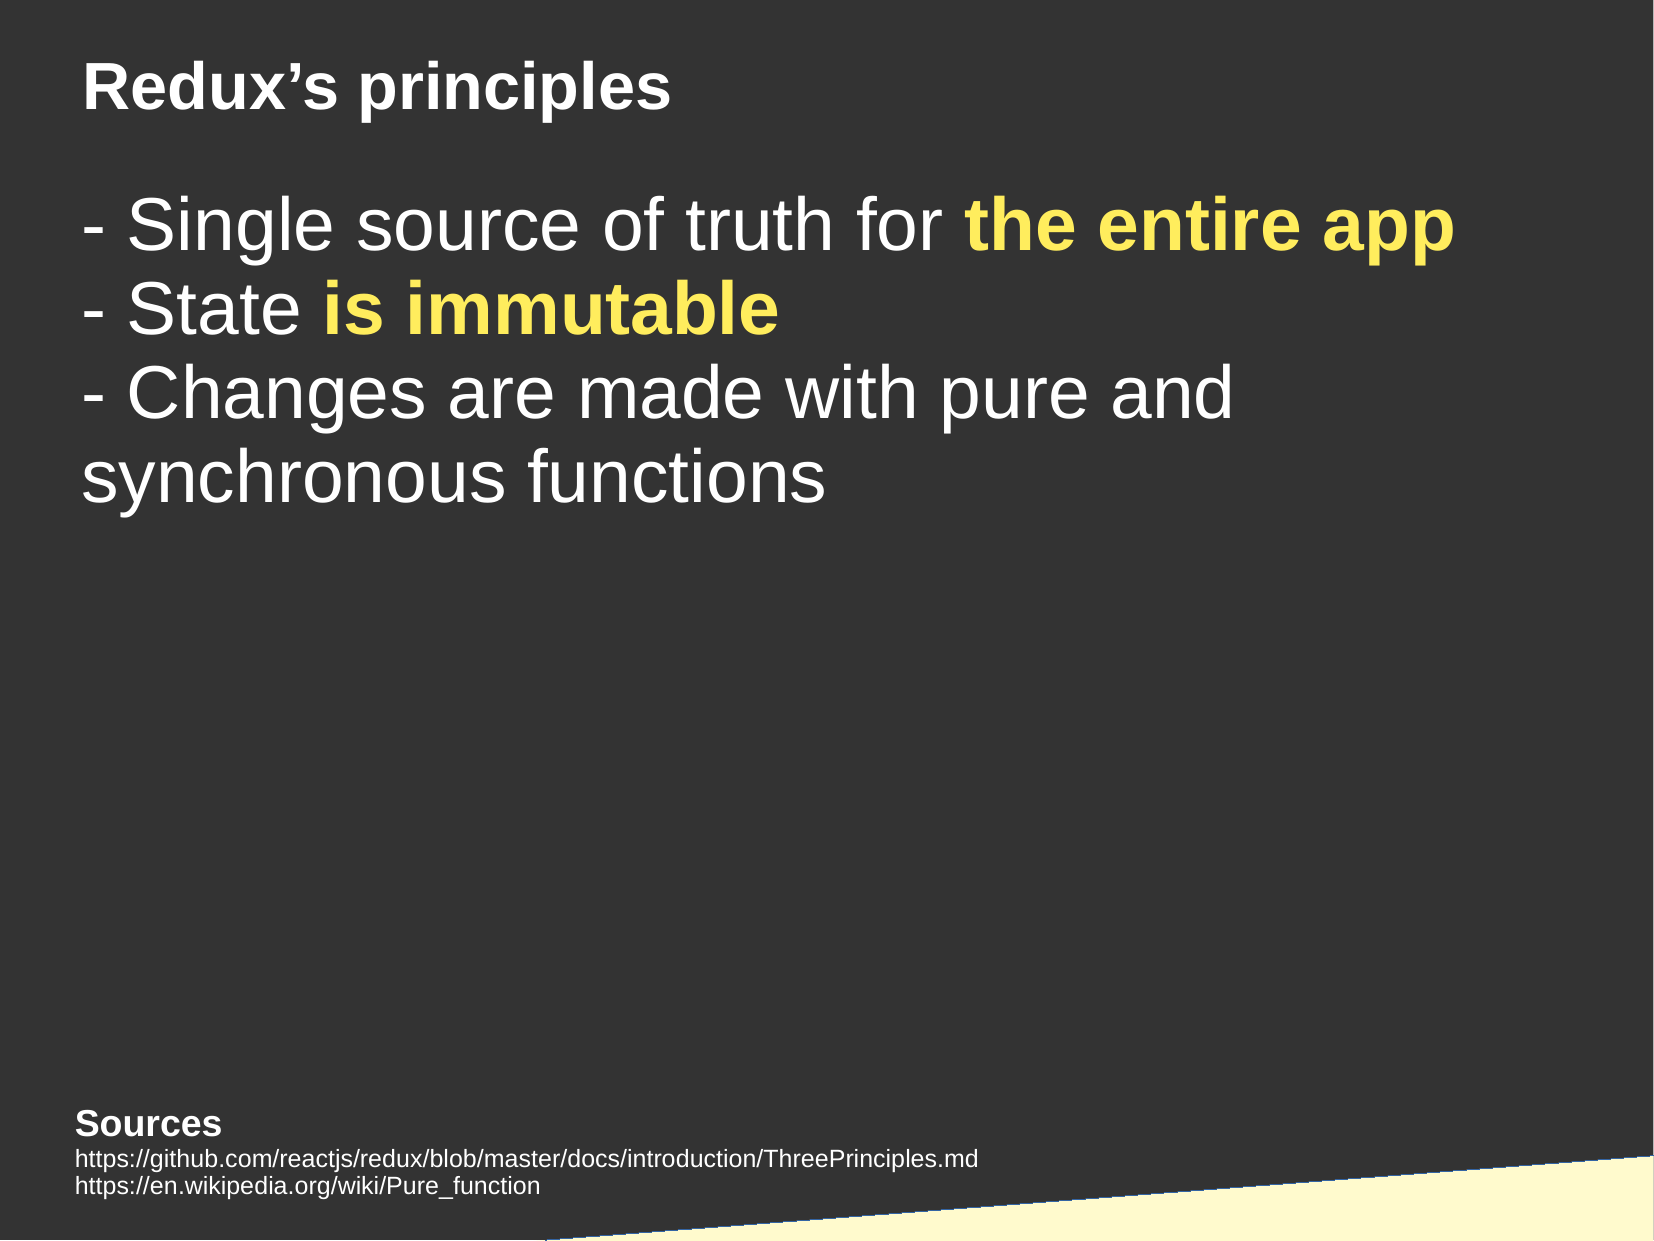

# Redux’s principles
- Single source of truth for the entire app
- State is immutable
- Changes are made with pure and synchronous functions
Sources
https://github.com/reactjs/redux/blob/master/docs/introduction/ThreePrinciples.md
https://en.wikipedia.org/wiki/Pure_function